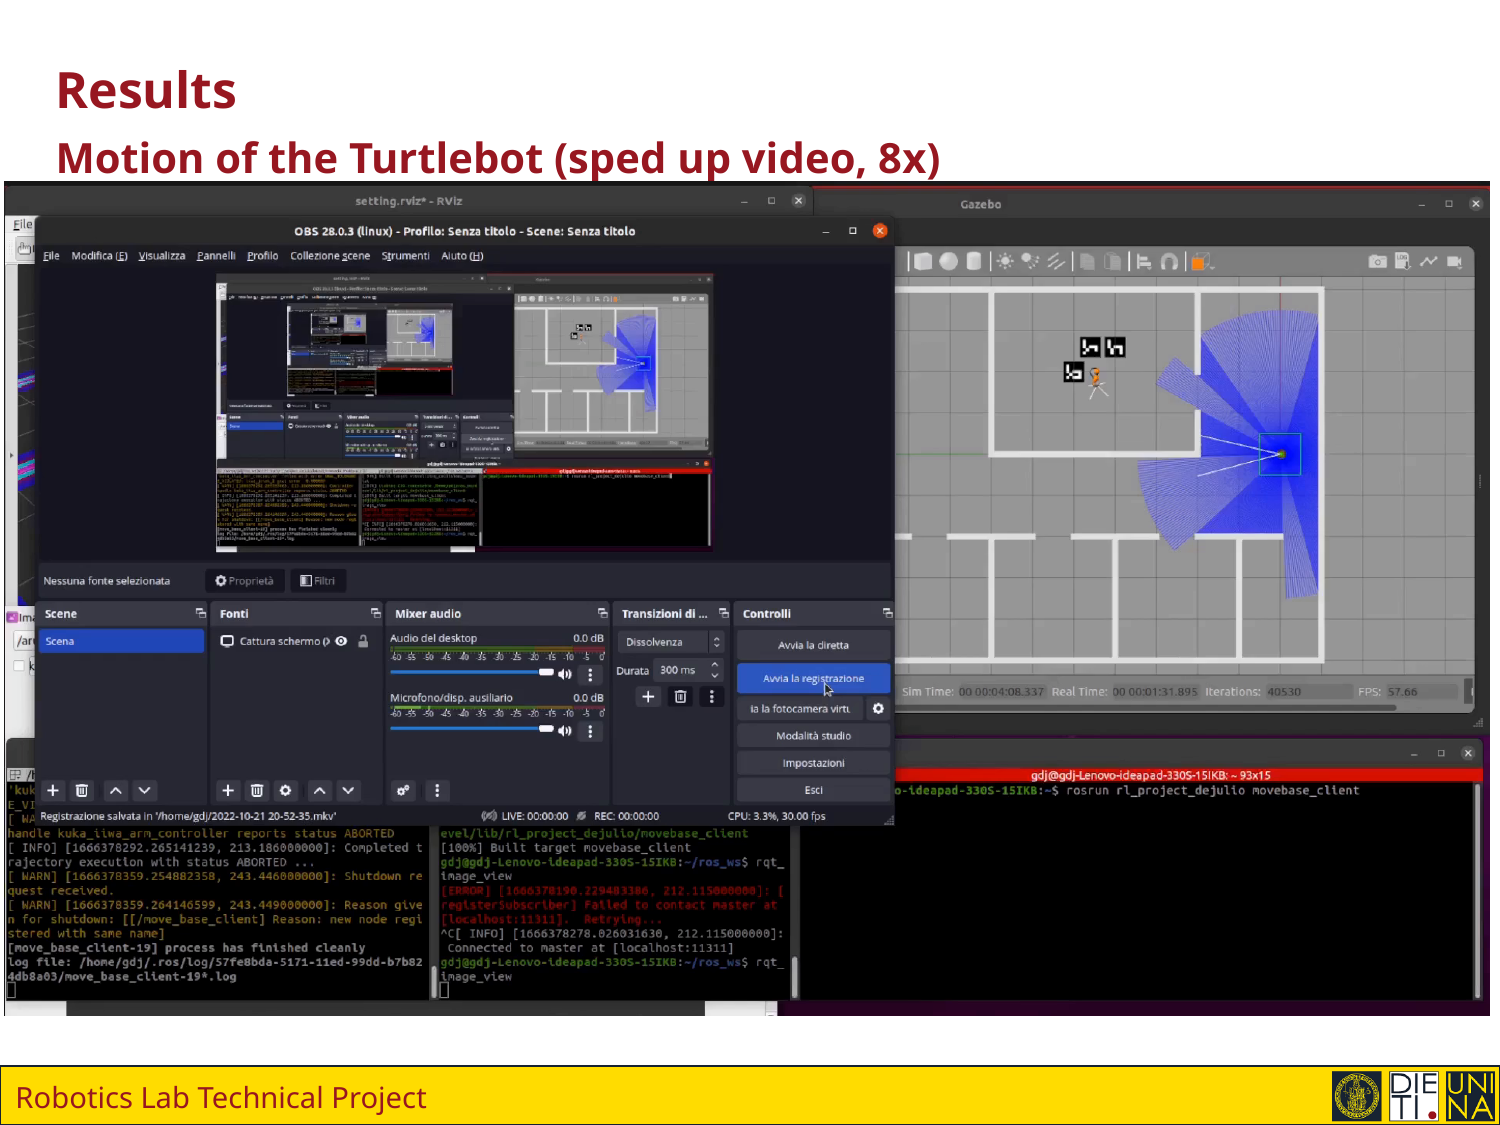

Results
Motion of the Turtlebot (sped up video, 8x)
Robotics Lab Technical Project